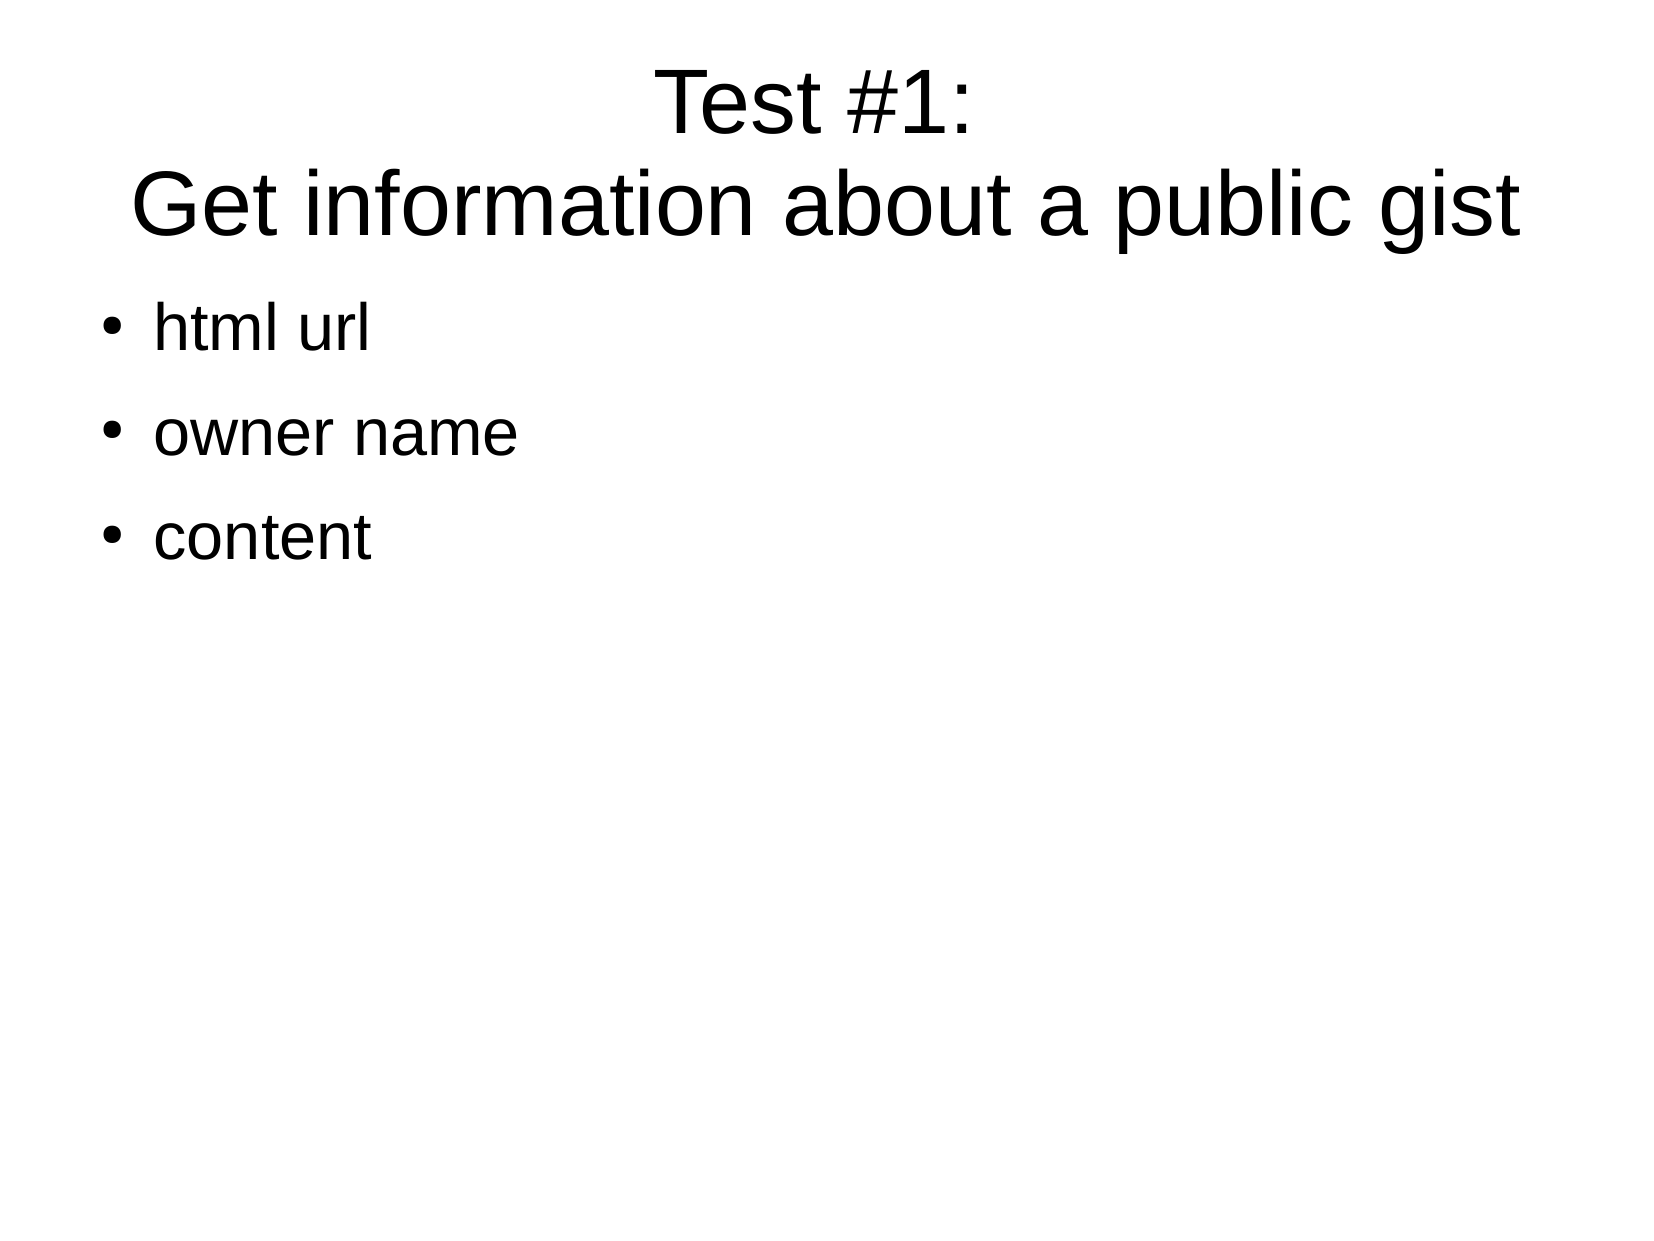

# Test #1: Get information about a public gist
html url
owner name
content